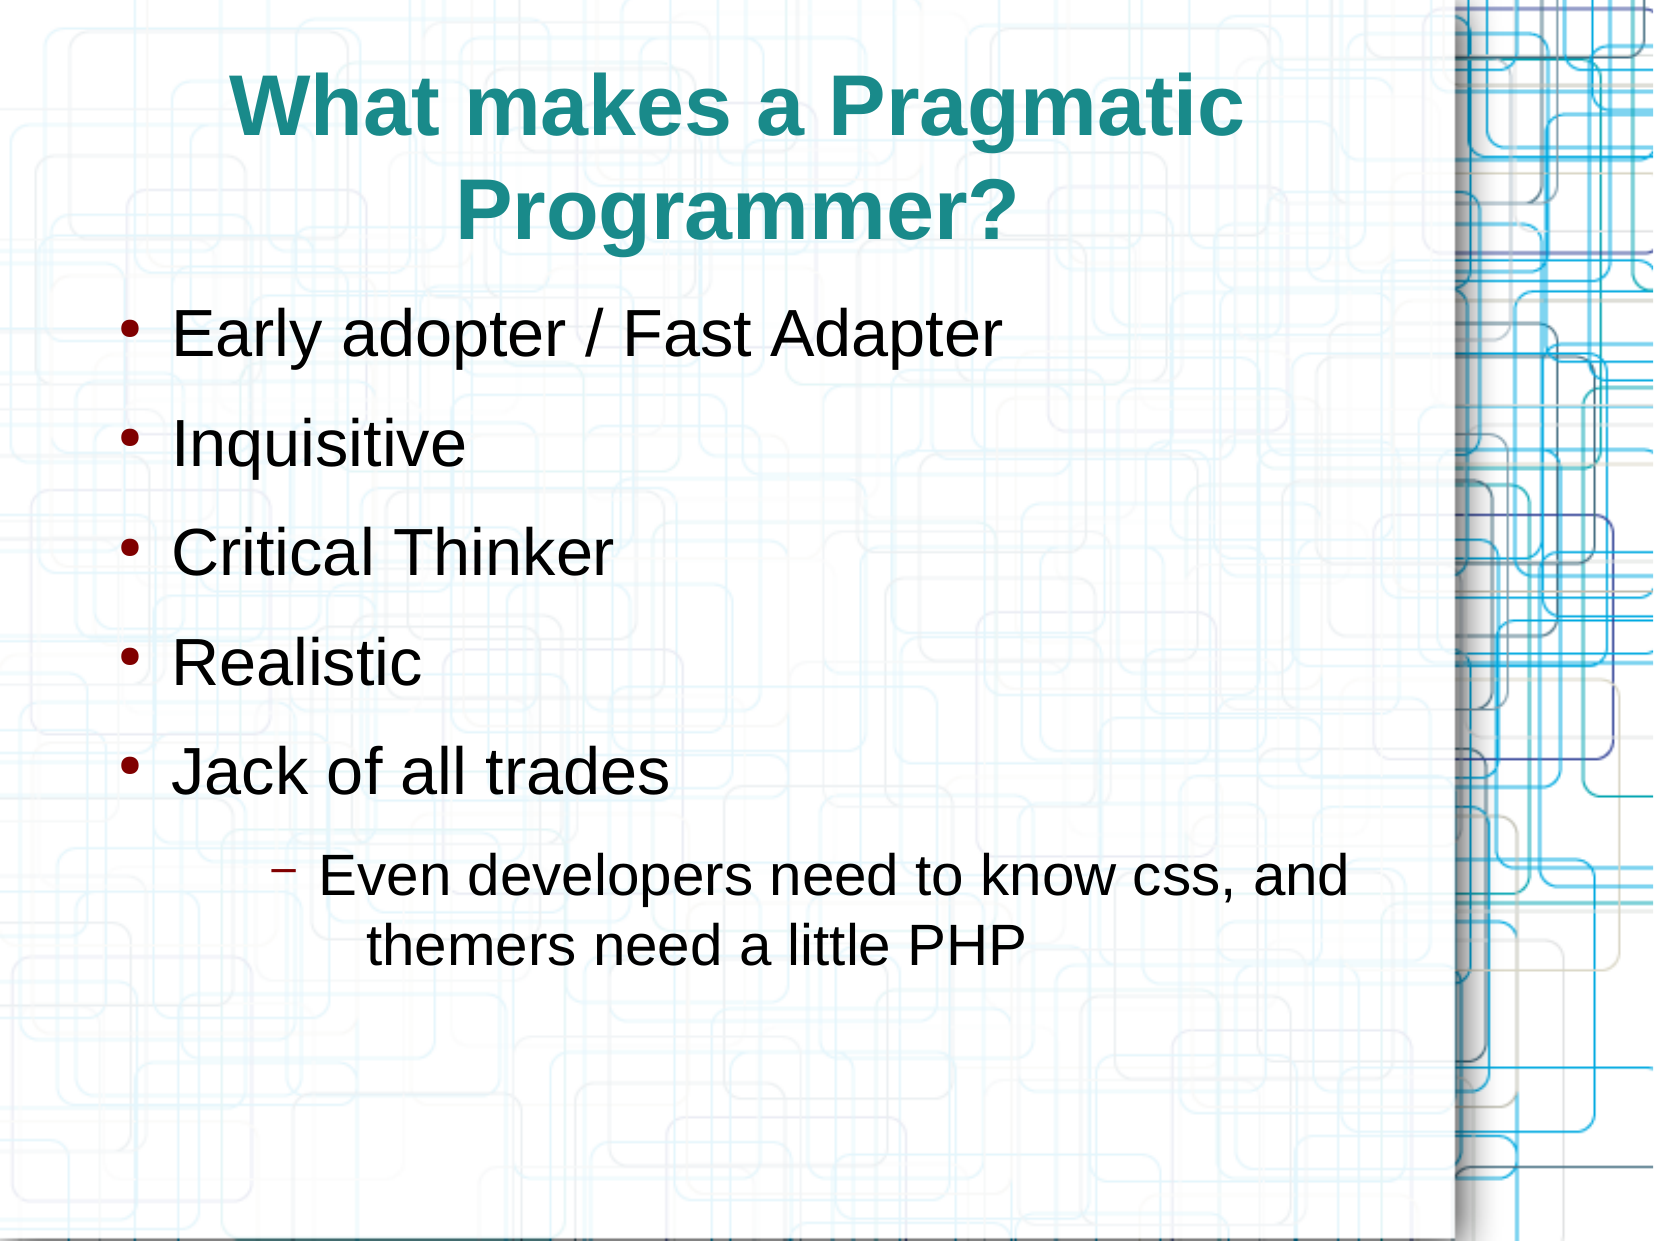

# What makes a Pragmatic Programmer?
Early adopter / Fast Adapter
Inquisitive
Critical Thinker
Realistic
Jack of all trades
Even developers need to know css, and themers need a little PHP